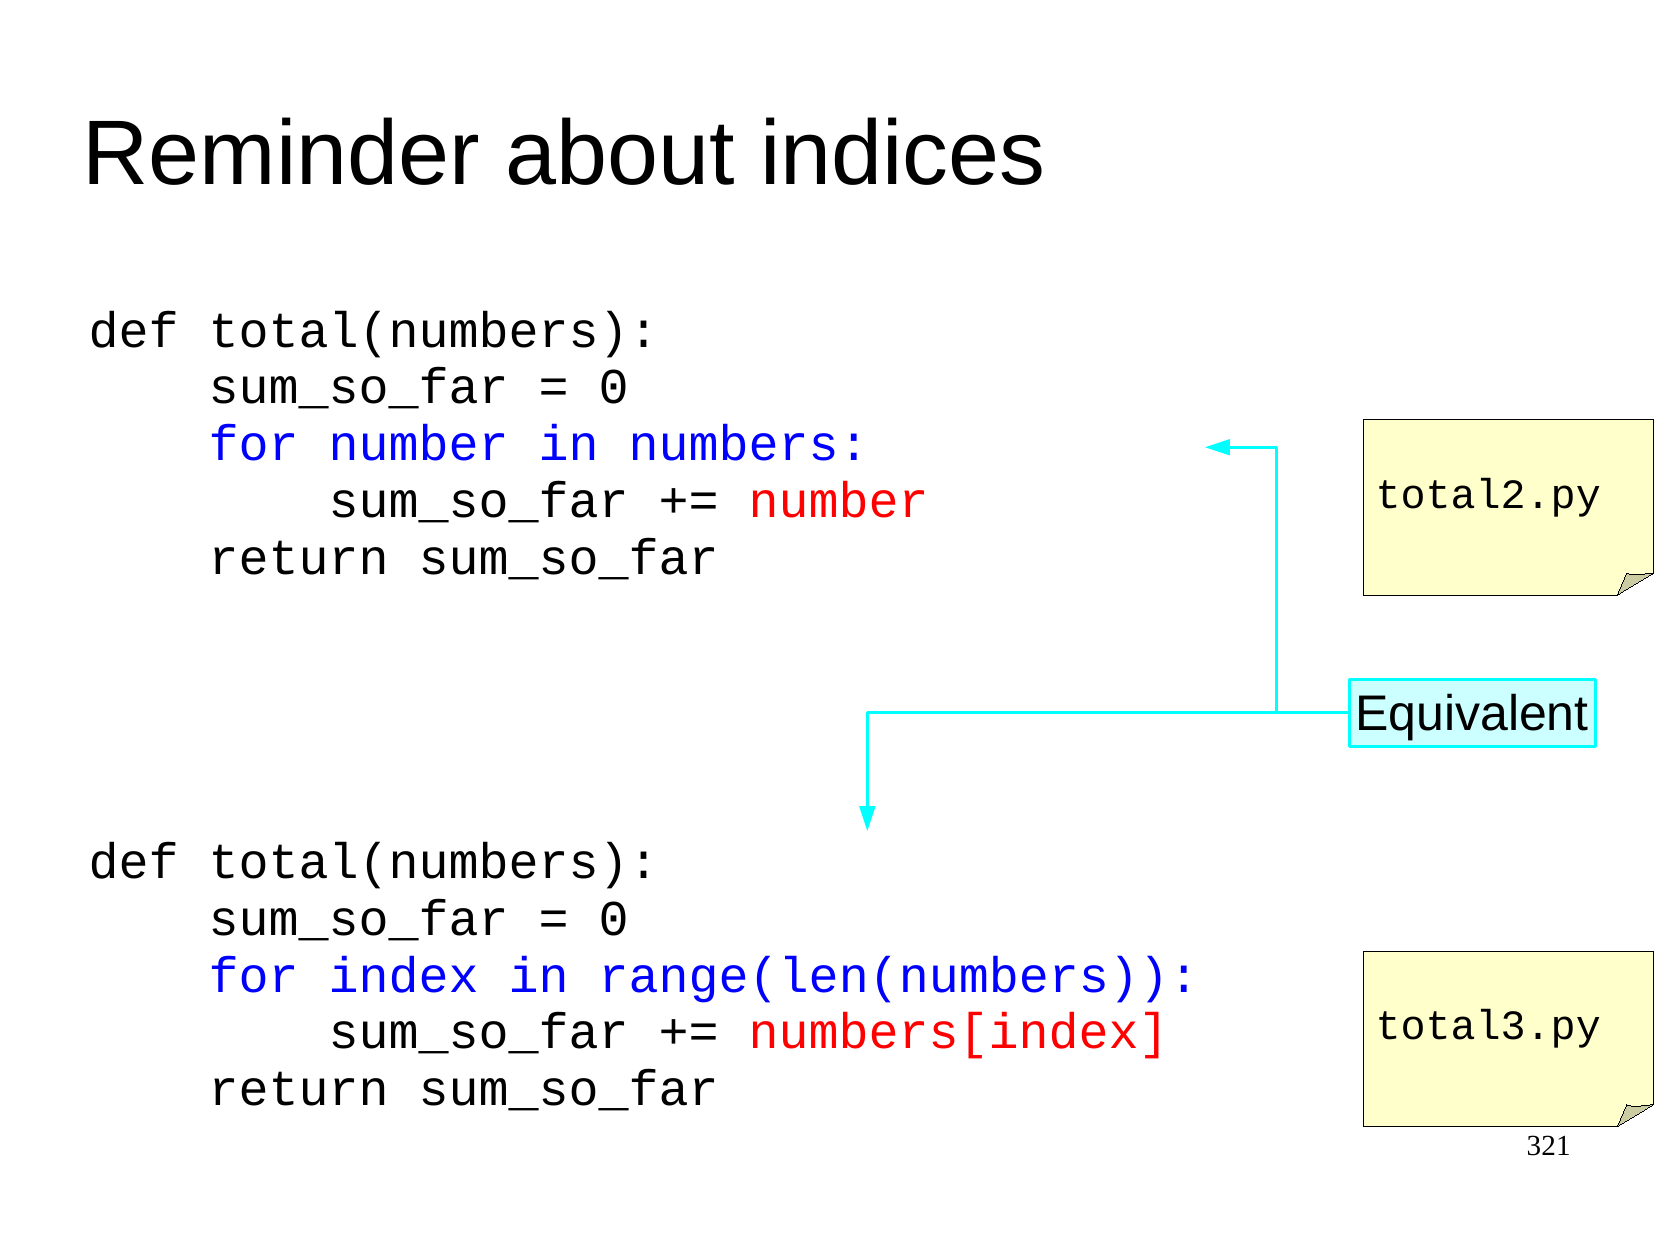

# Reminder about indices
def total(numbers):
 sum_so_far = 0
 for number in numbers:
 sum_so_far += number
 return sum_so_far
total2.py
Equivalent
def total(numbers):
 sum_so_far = 0
 for index in range(len(numbers)):
 sum_so_far += numbers[index]
 return sum_so_far
total3.py
321